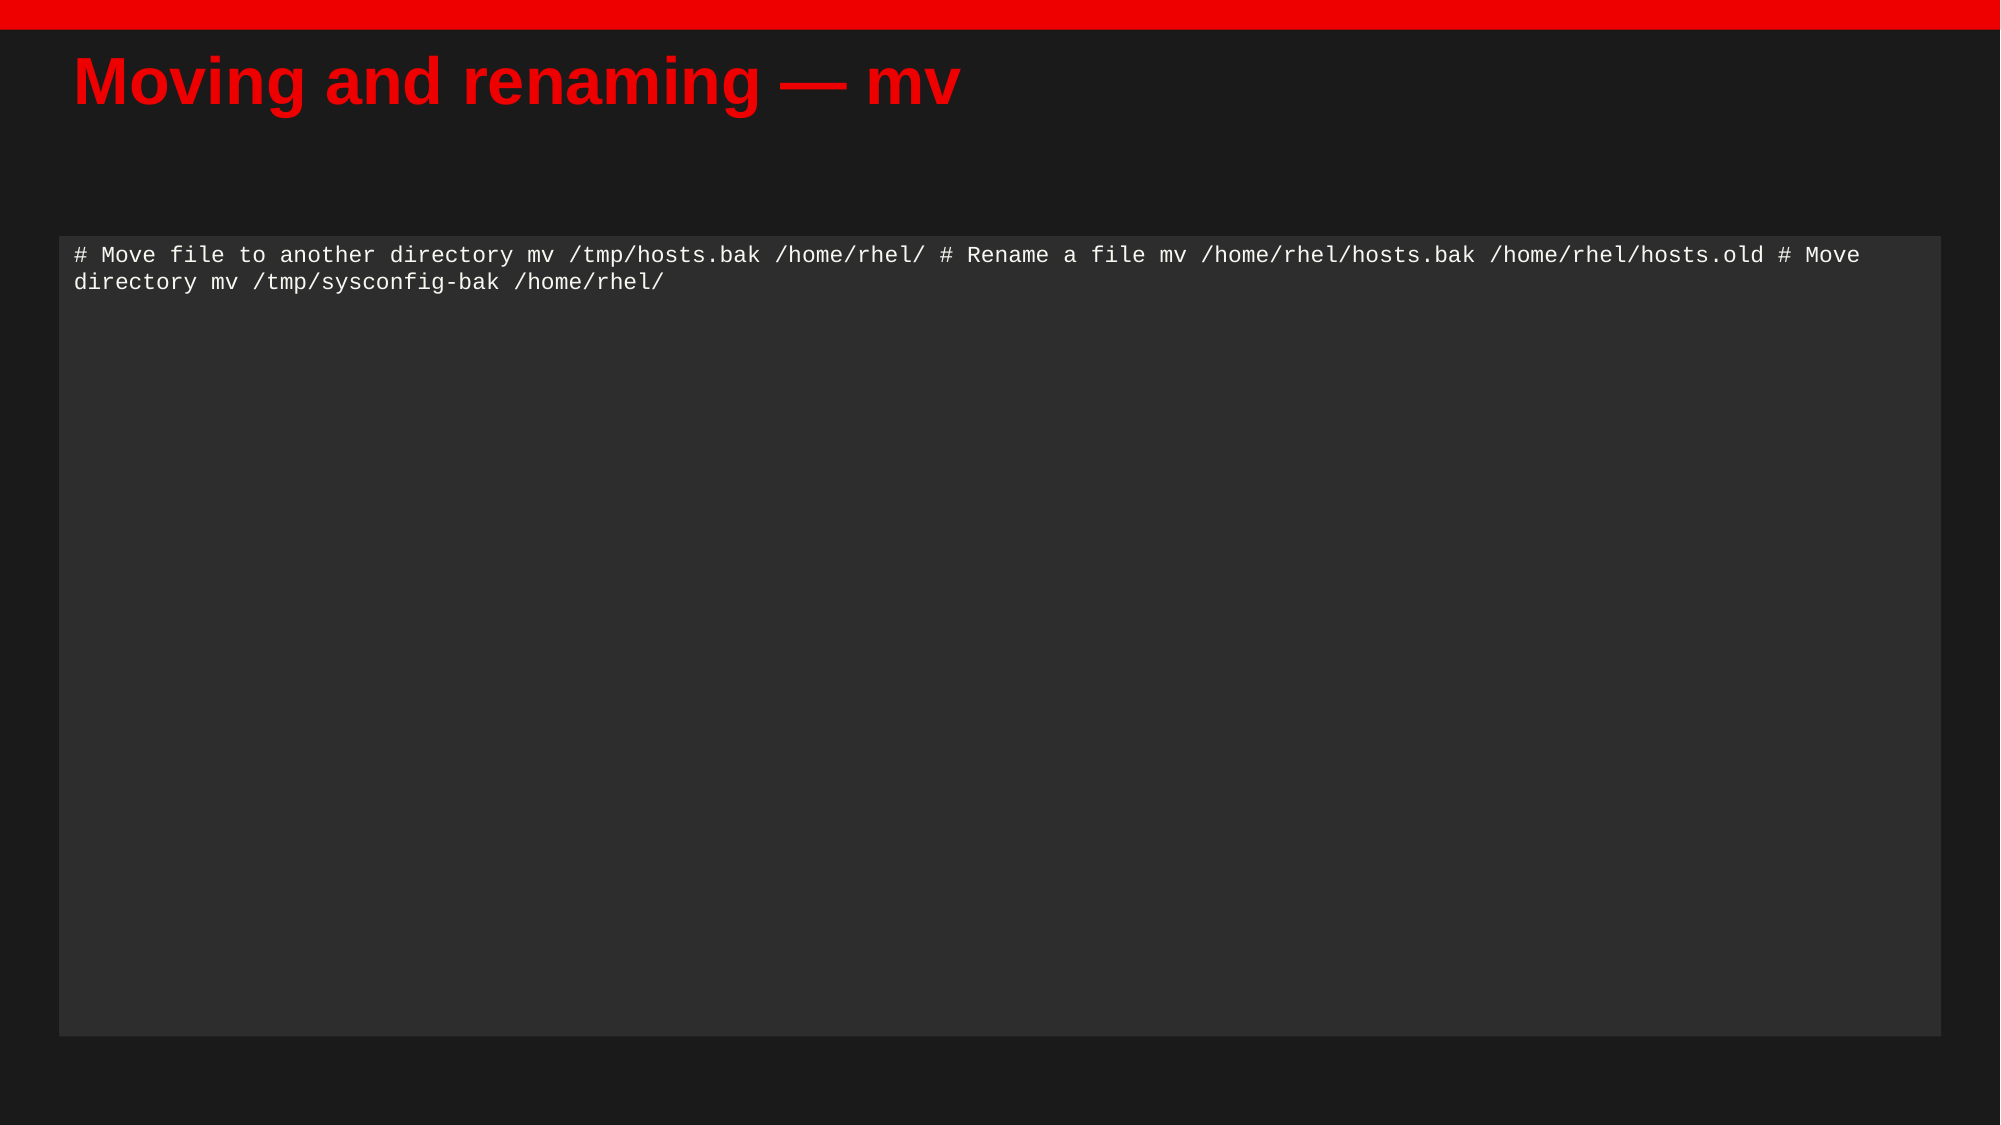

Moving and renaming — mv
# Move file to another directory mv /tmp/hosts.bak /home/rhel/ # Rename a file mv /home/rhel/hosts.bak /home/rhel/hosts.old # Move directory mv /tmp/sysconfig-bak /home/rhel/